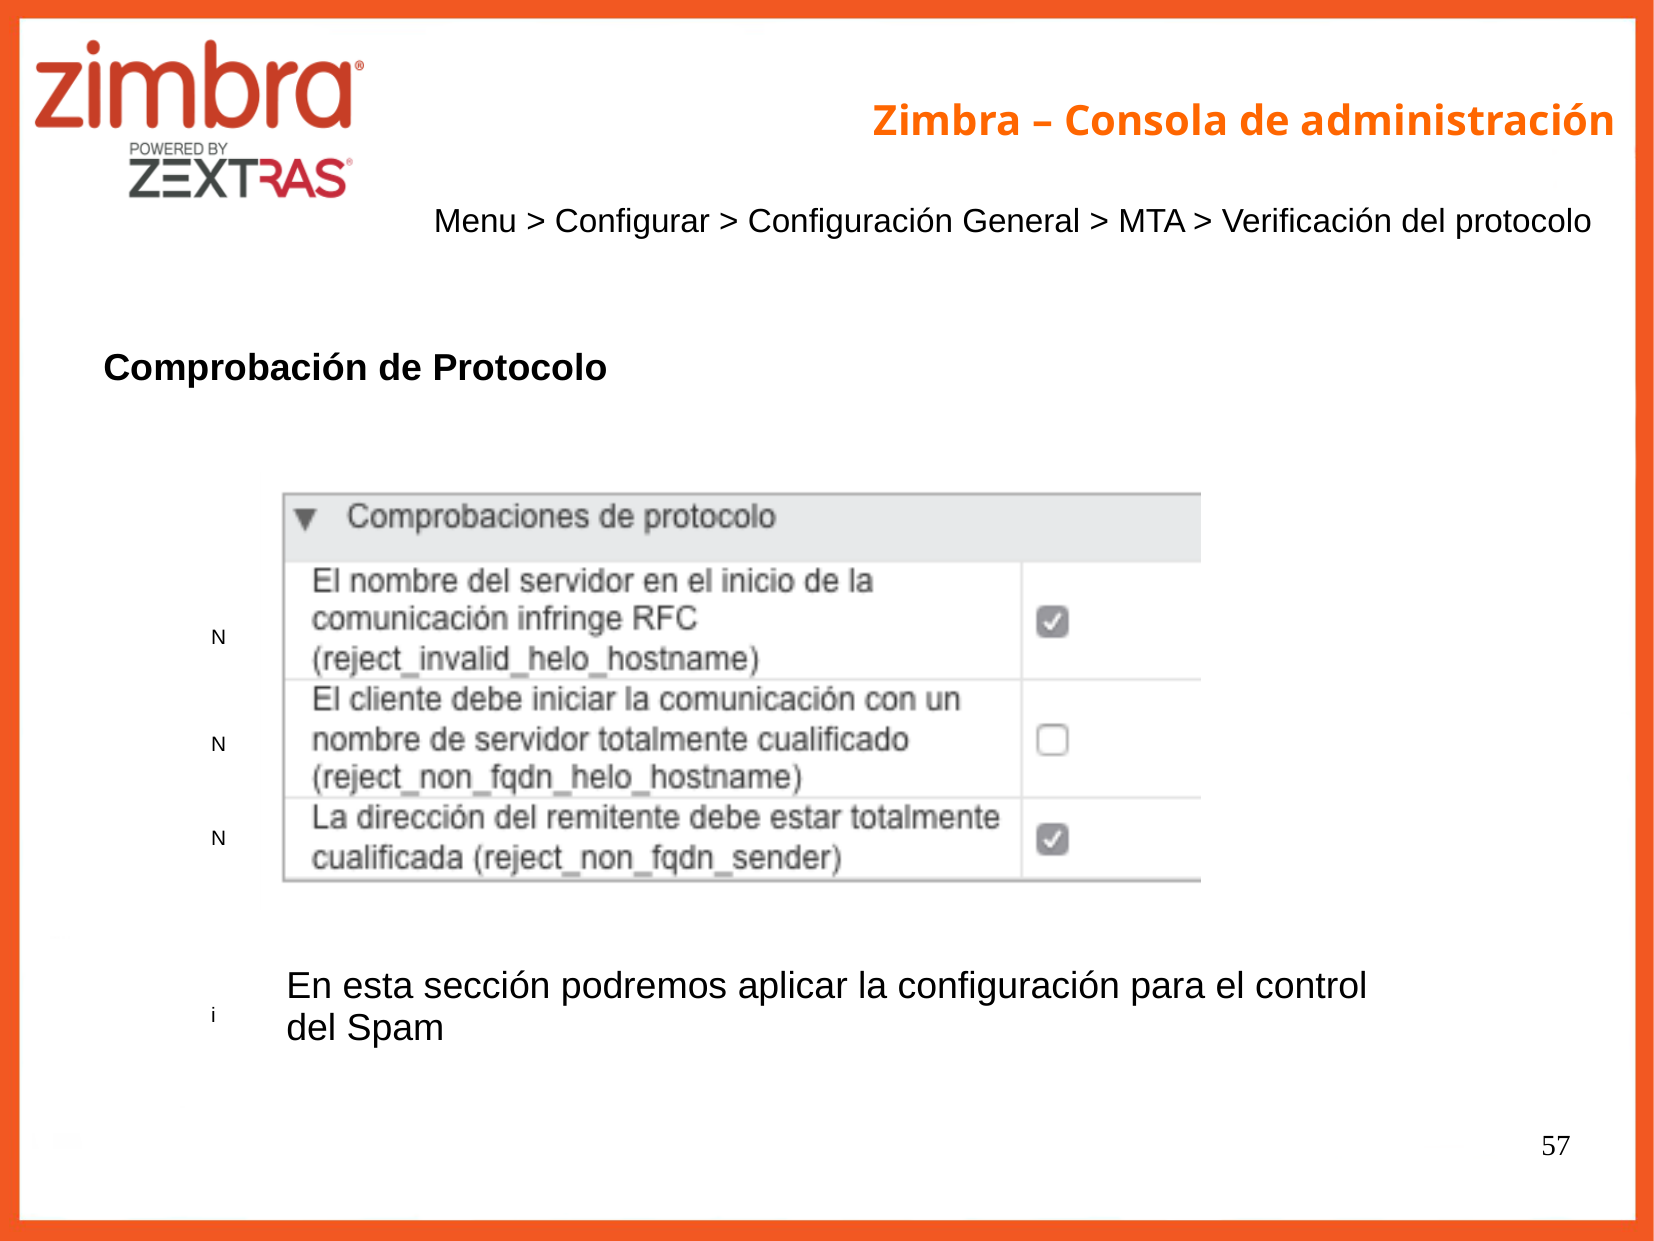

Zimbra – Consola de administración
Menu > Configurar > Configuración General > MTA > Verificación del protocolo
Comprobación de Protocolo
N
N
N
En esta sección podremos aplicar la configuración para el control del Spam
i
57